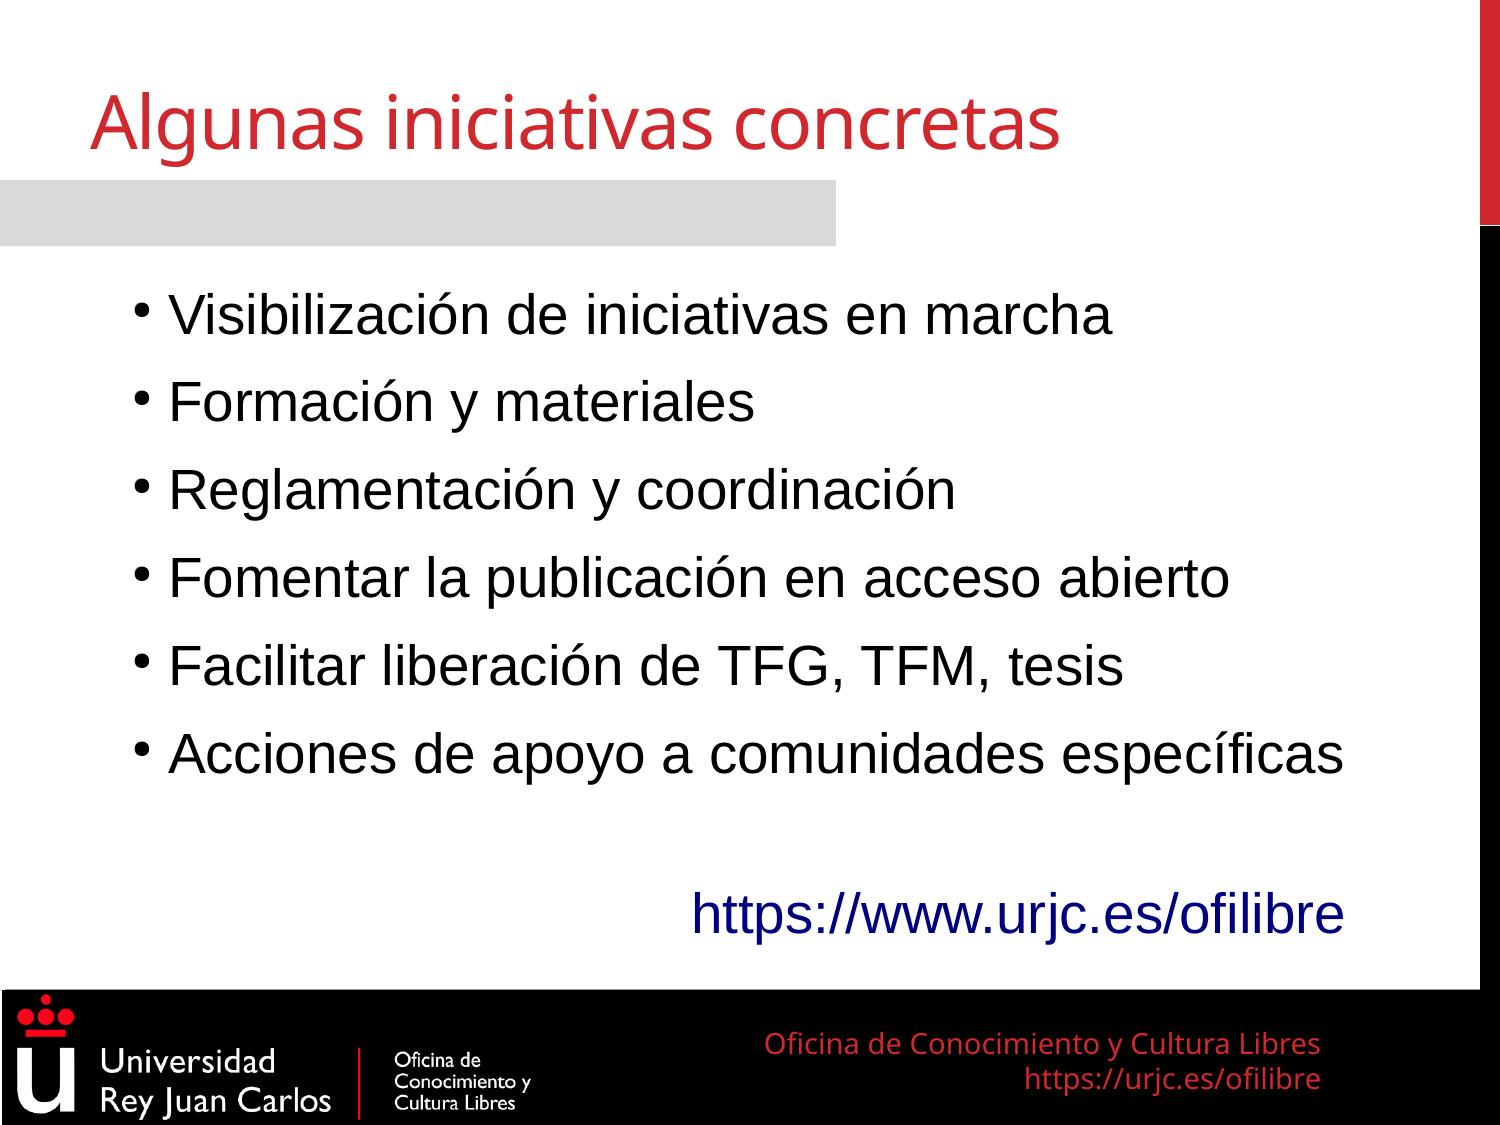

Algunas iniciativas concretas
# Visibilización de iniciativas en marcha
Formación y materiales
Reglamentación y coordinación
Fomentar la publicación en acceso abierto
Facilitar liberación de TFG, TFM, tesis
Acciones de apoyo a comunidades específicas
https://www.urjc.es/ofilibre